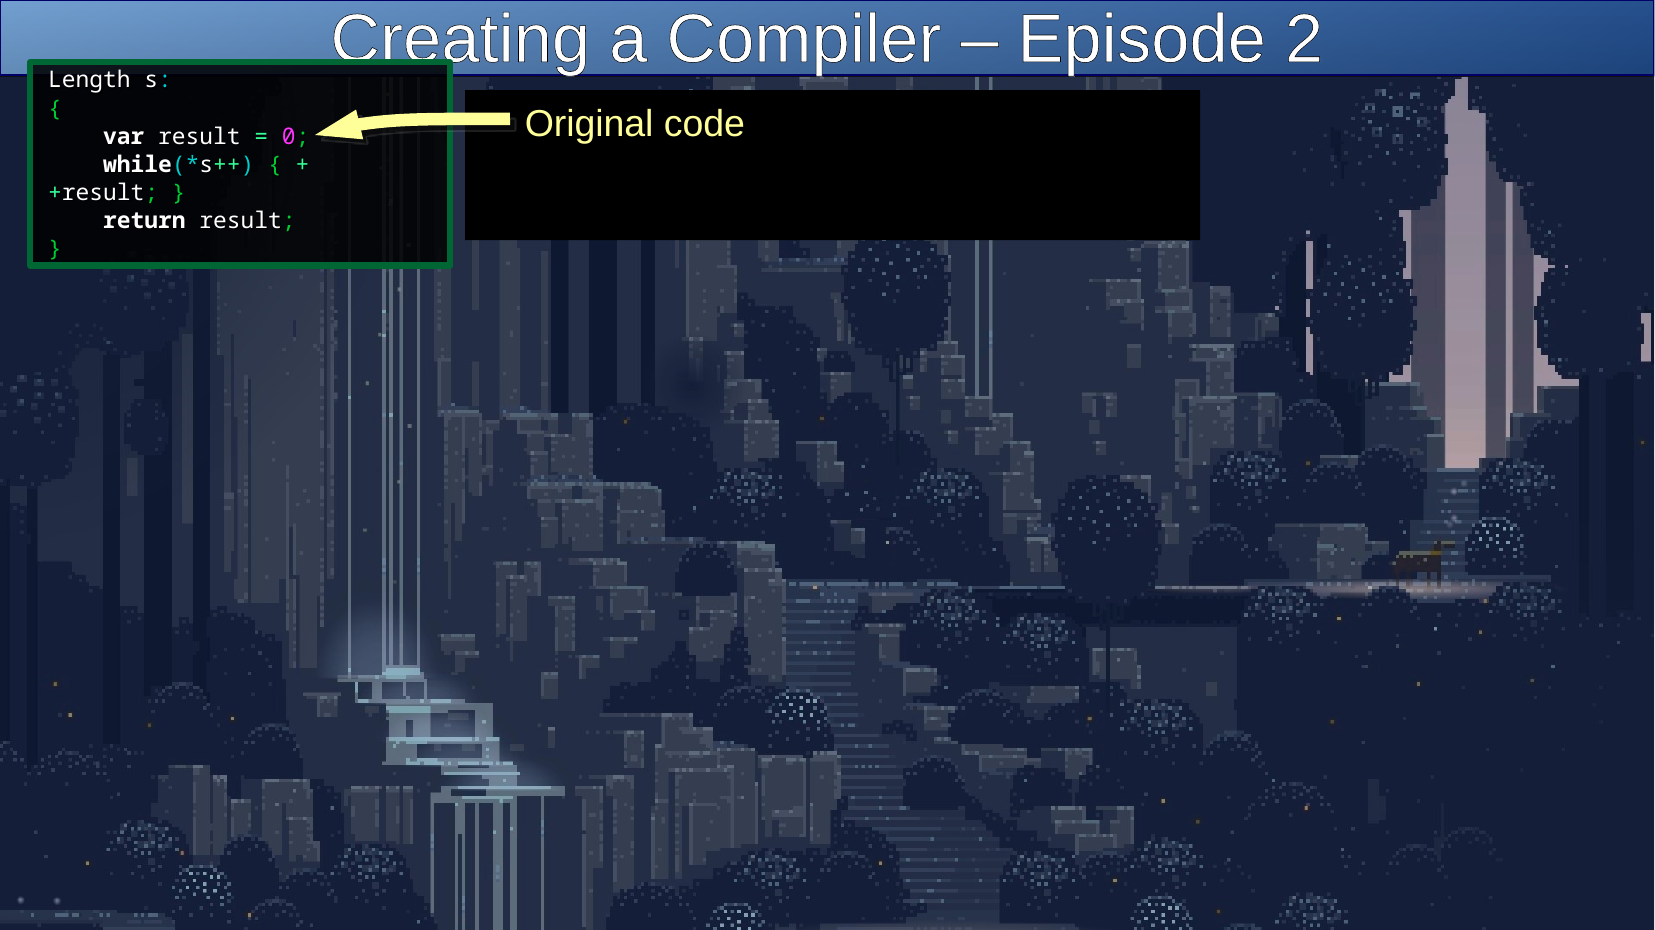

# Creating a Compiler – Episode 2
Length s:
{
 var result = 0;
 while(*s++) { ++result; }
 return result;
}
Original code